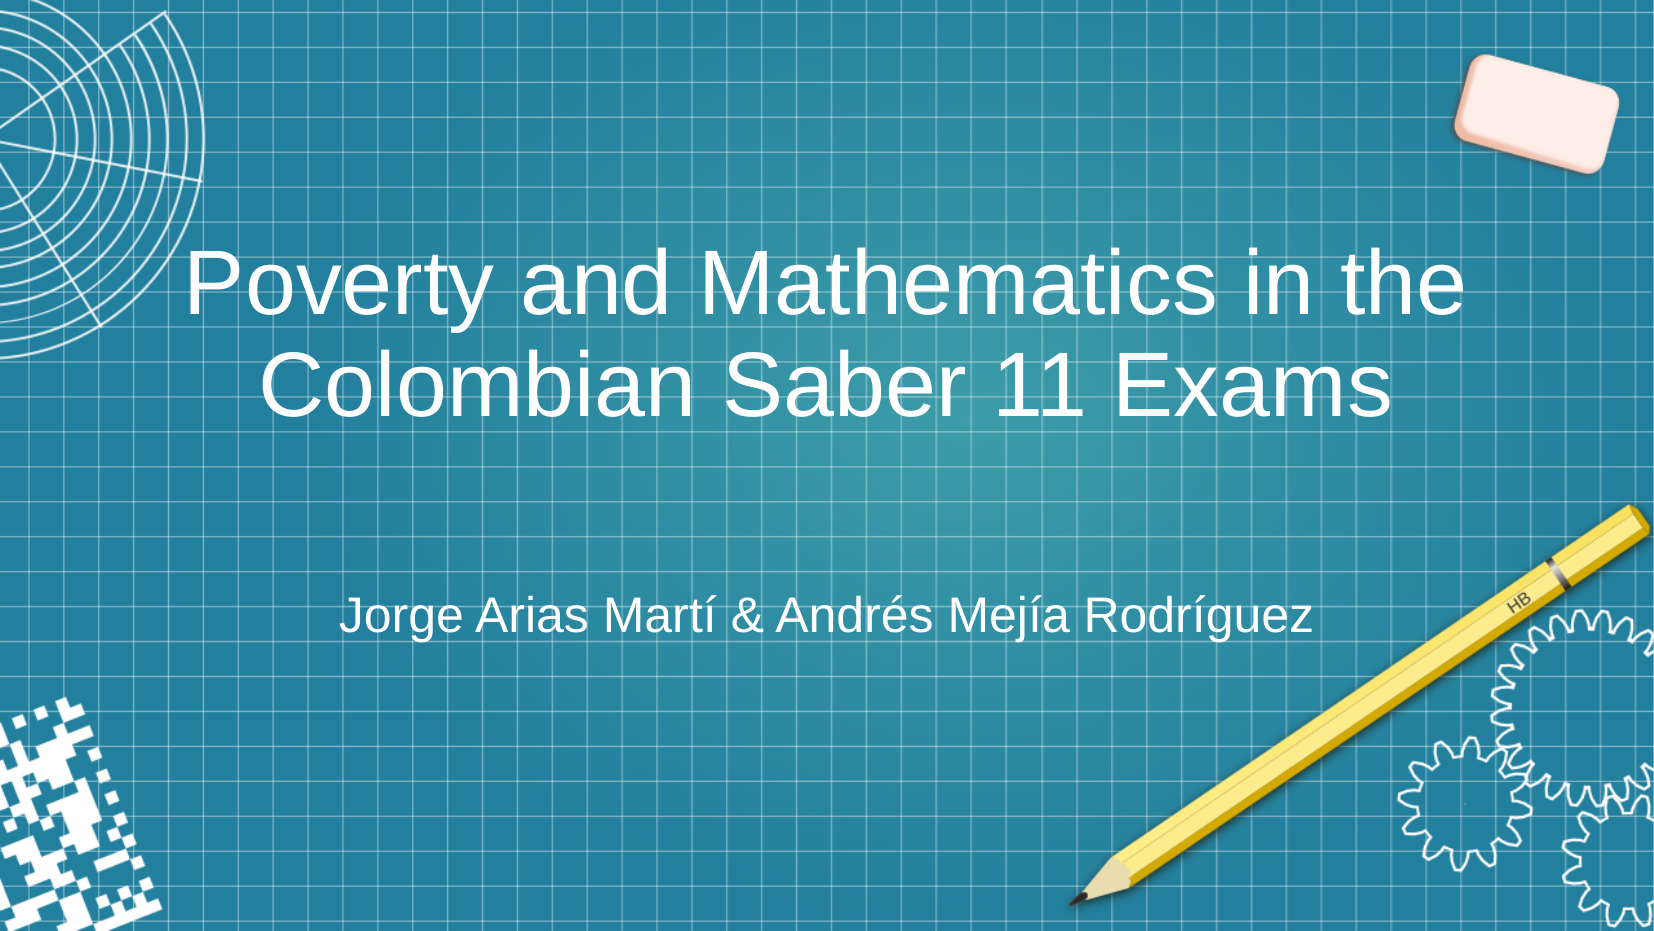

# Poverty and Mathematics in the Colombian Saber 11 Exams
Jorge Arias Martí & Andrés Mejía Rodríguez